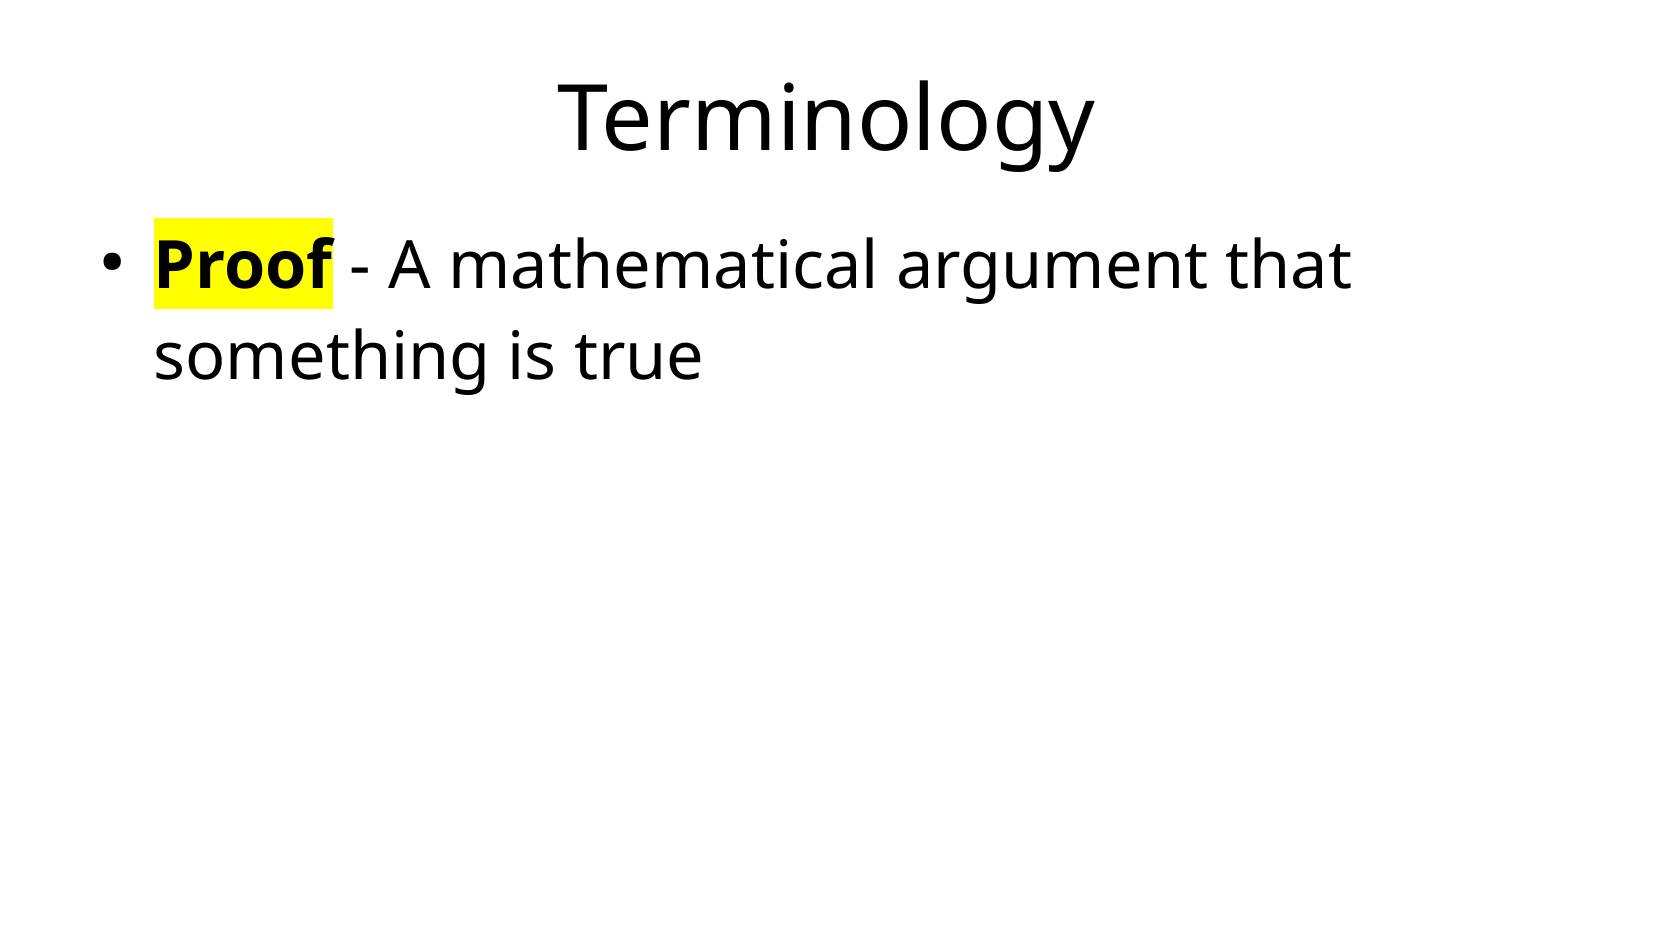

# Terminology
Proof - A mathematical argument that something is true